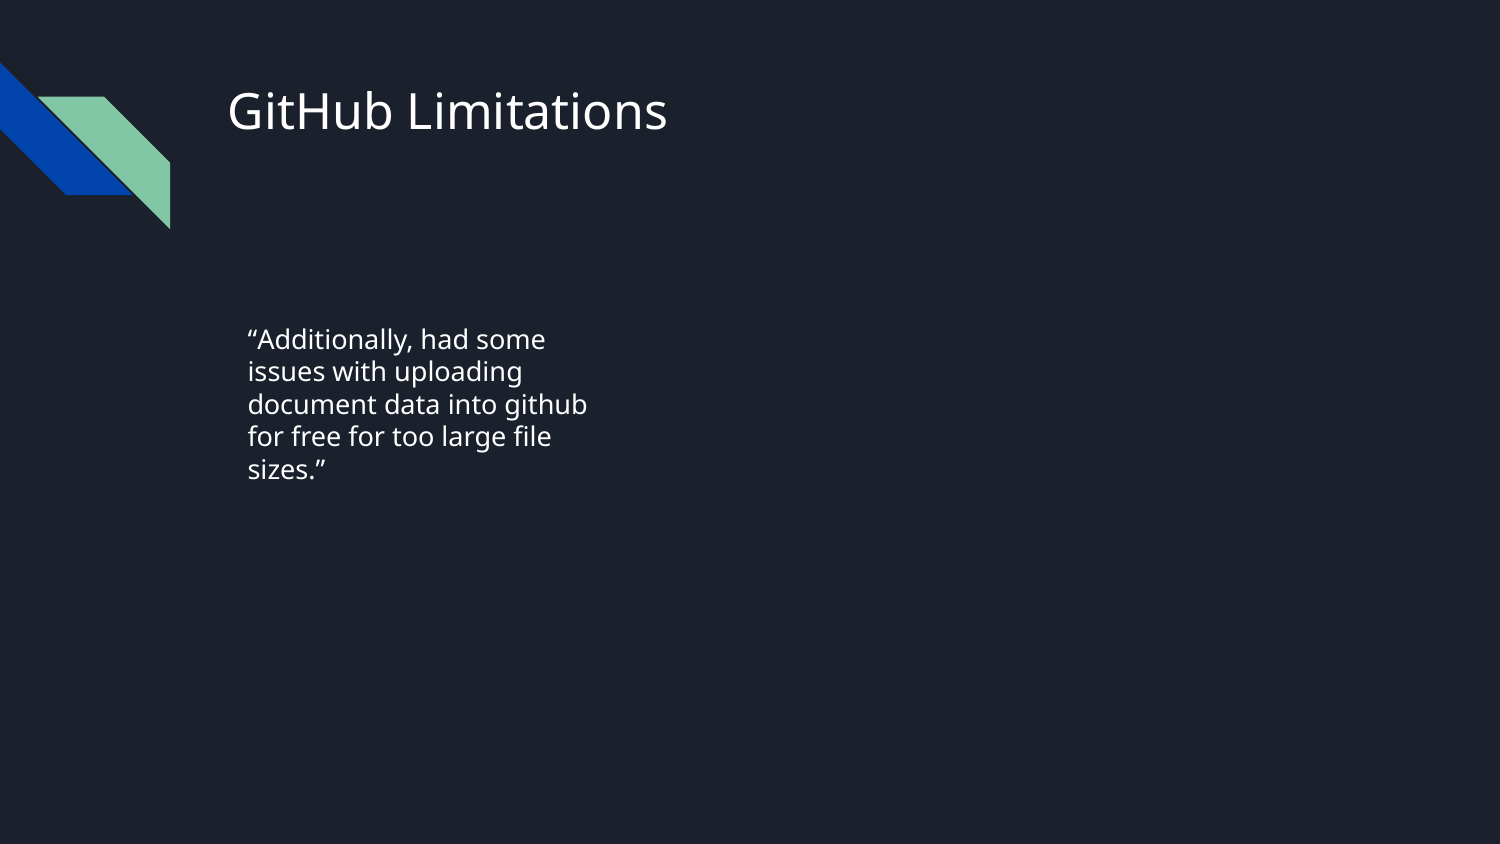

# GitHub Limitations
“Additionally, had some issues with uploading document data into github for free for too large file sizes.”